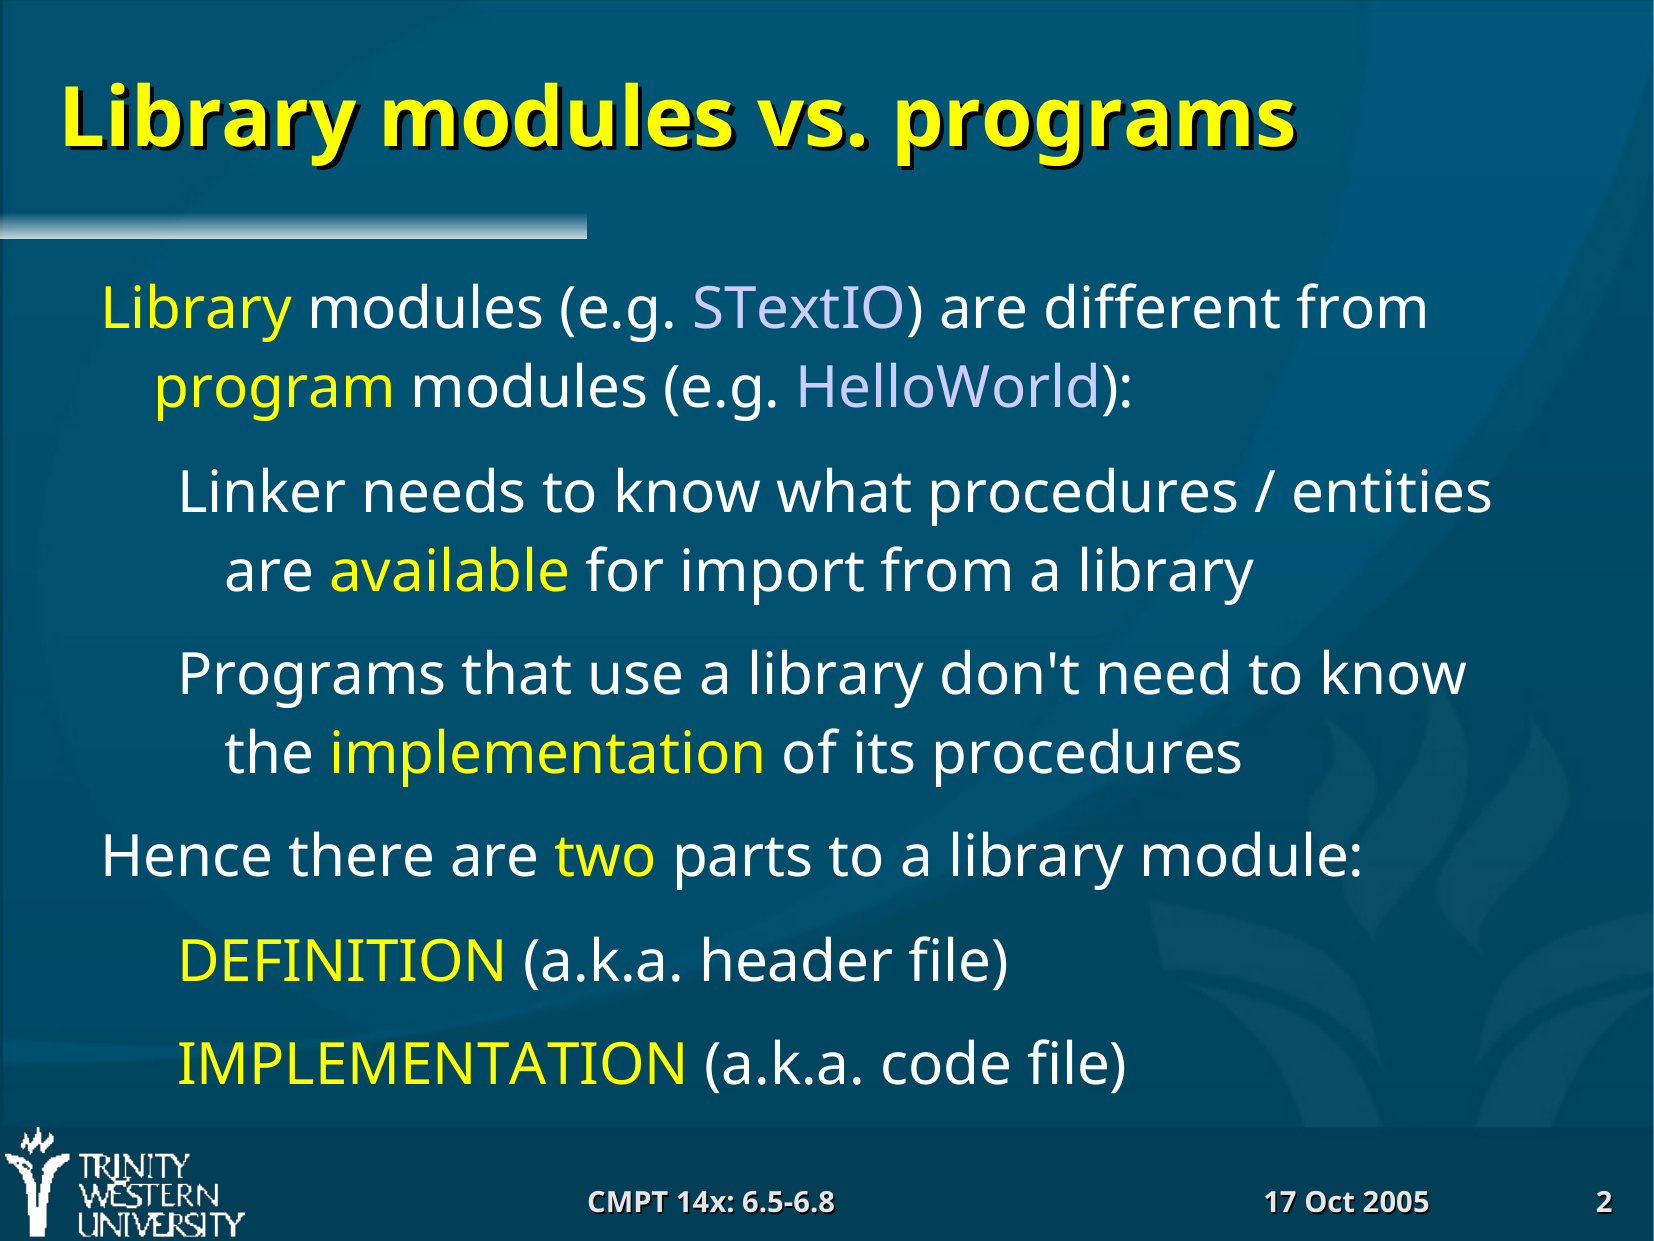

# Library modules vs. programs
Library modules (e.g. STextIO) are different from program modules (e.g. HelloWorld):
Linker needs to know what procedures / entities are available for import from a library
Programs that use a library don't need to know the implementation of its procedures
Hence there are two parts to a library module:
DEFINITION (a.k.a. header file)
IMPLEMENTATION (a.k.a. code file)
CMPT 14x: 6.5-6.8
17 Oct 2005
2